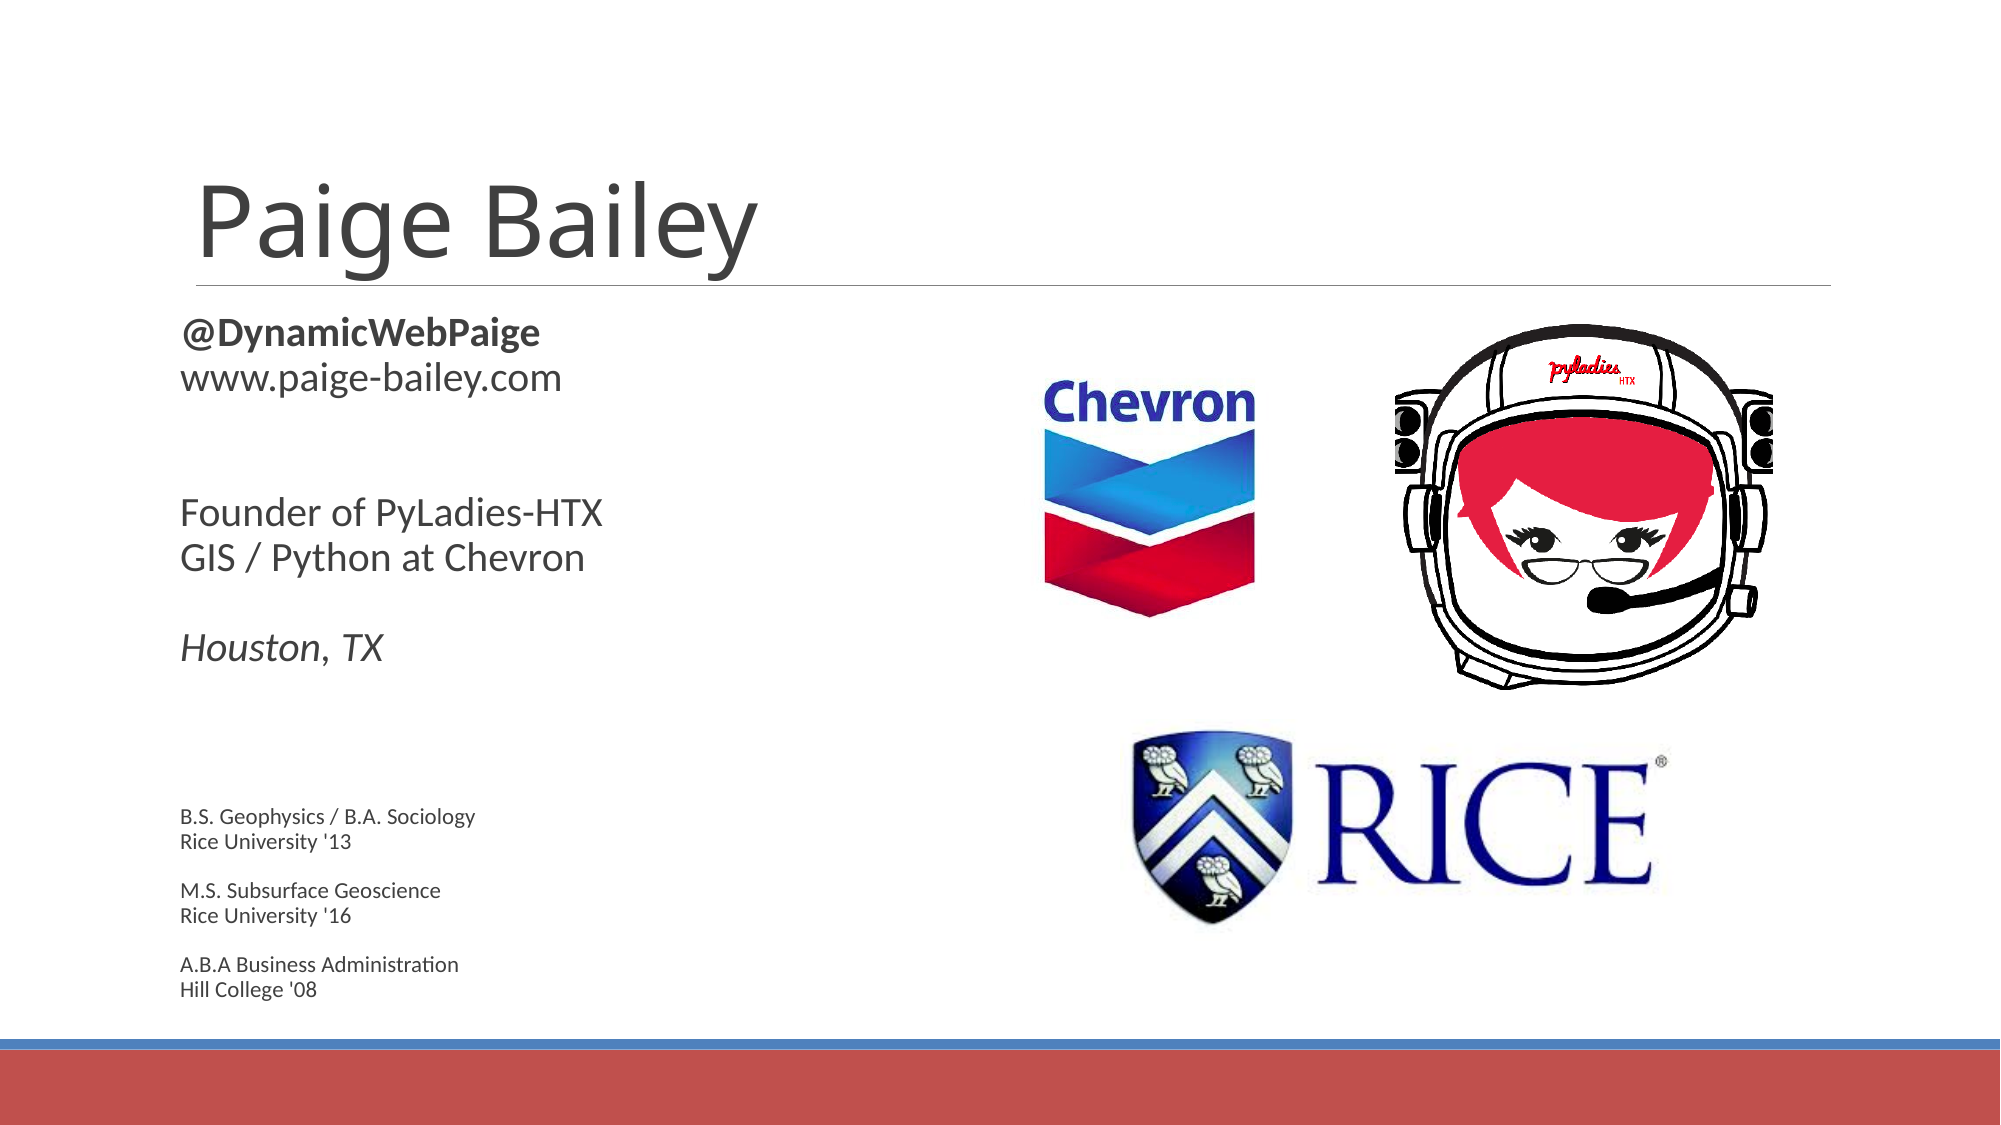

Paige Bailey
@DynamicWebPaige
www.paige-bailey.com
Founder of PyLadies-HTX
GIS / Python at Chevron
Houston, TX
B.S. Geophysics / B.A. Sociology
Rice University '13
M.S. Subsurface Geoscience
Rice University '16
A.B.A Business Administration
Hill College '08